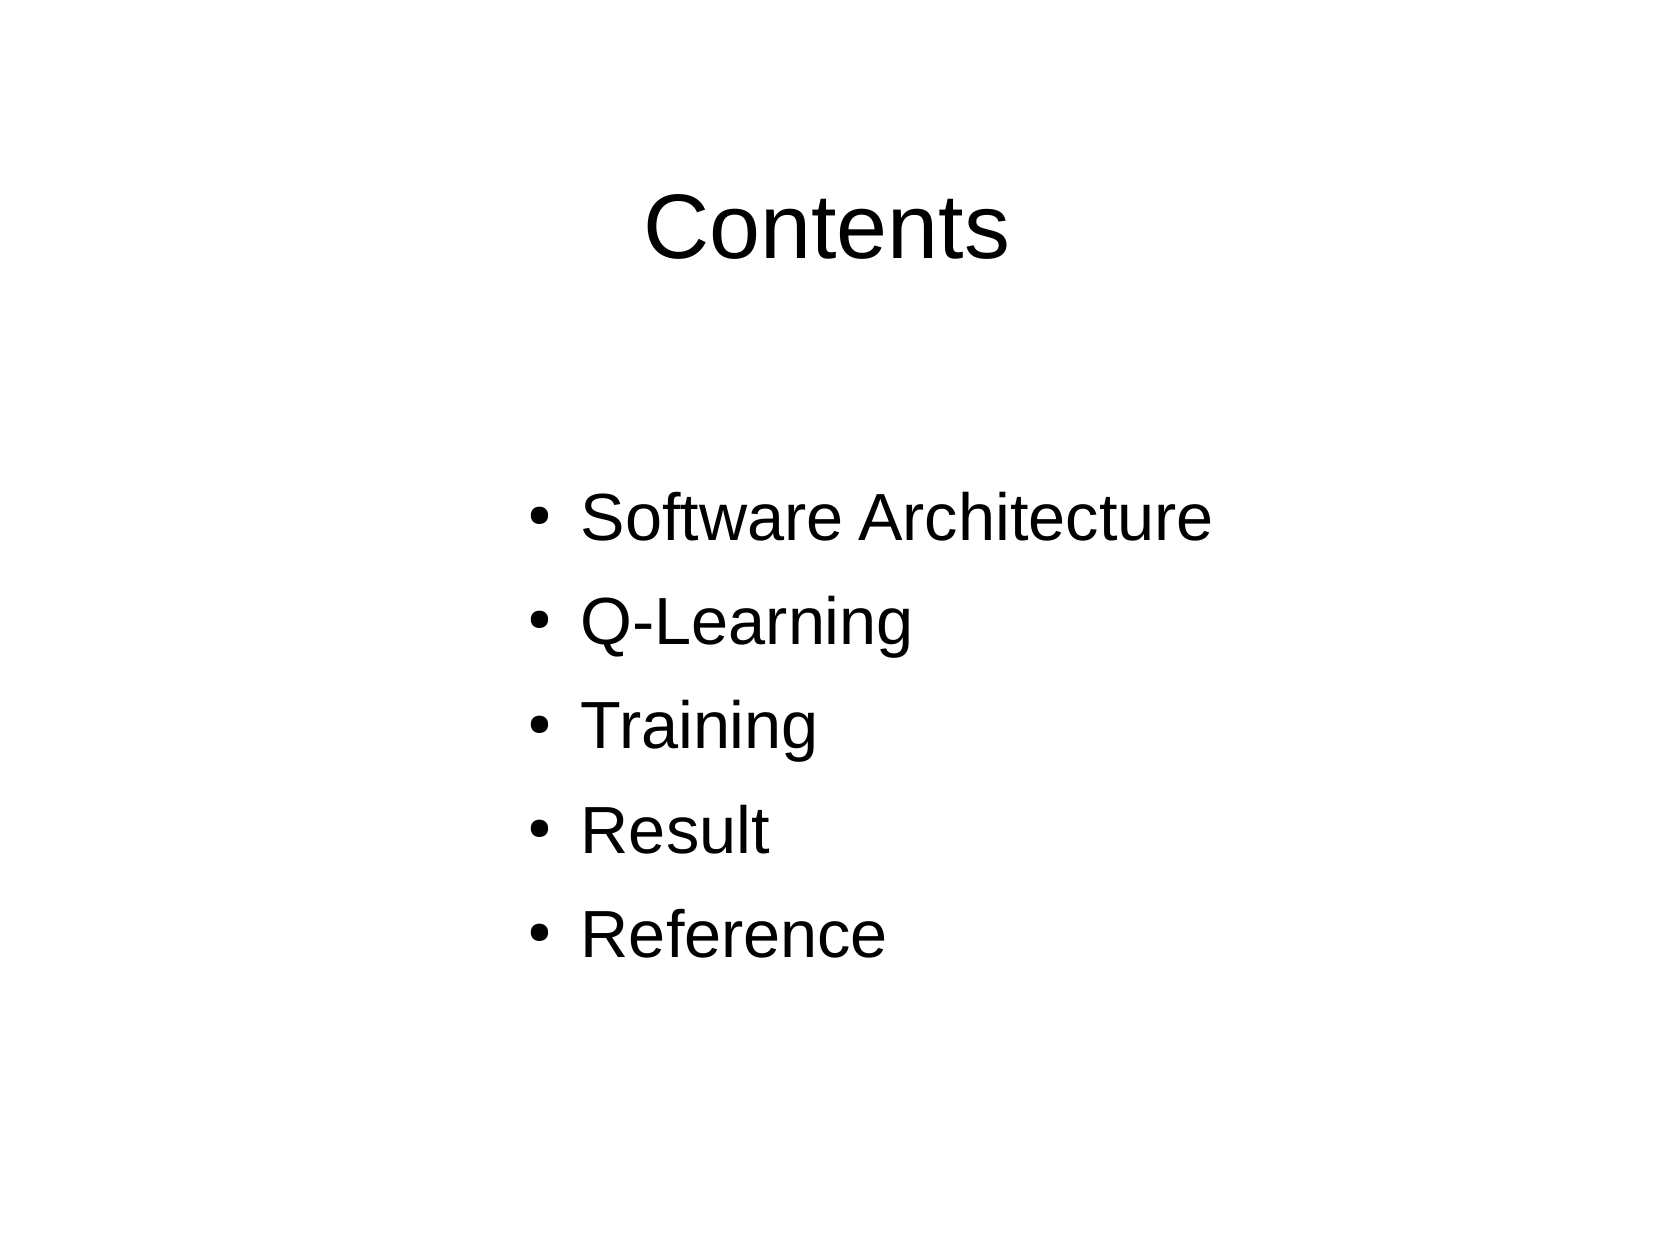

# Contents
Software Architecture
Q-Learning
Training
Result
Reference